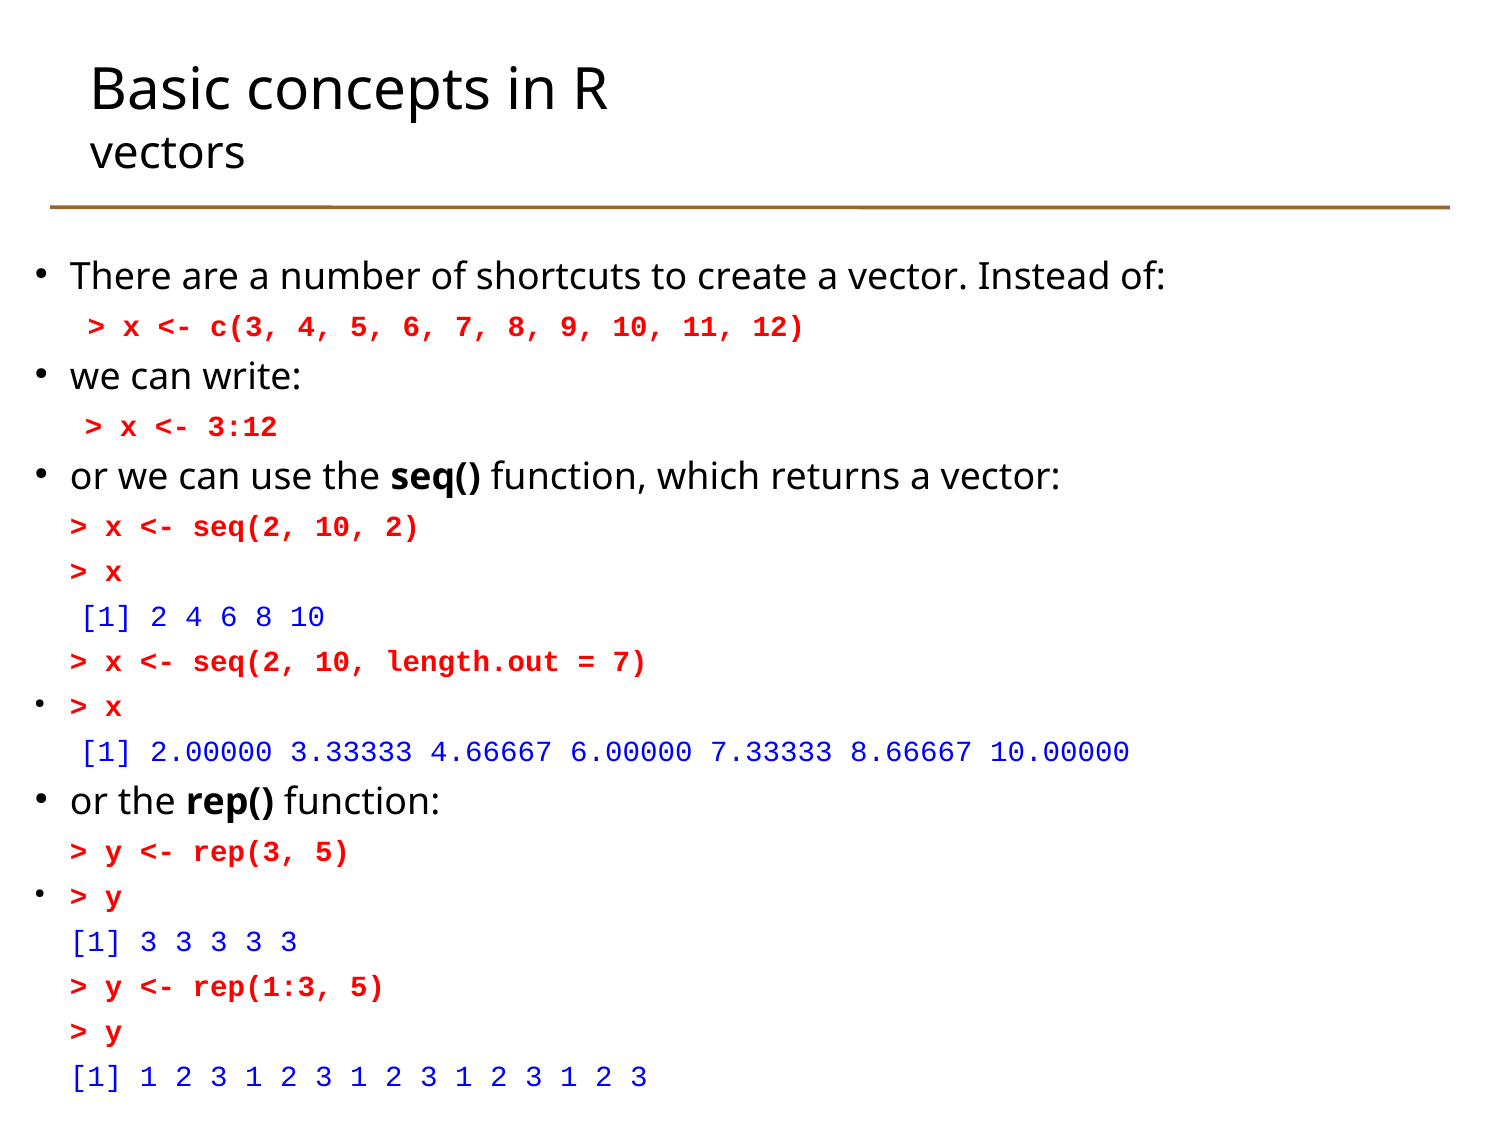

# Basic concepts in R vectors
There are a number of shortcuts to create a vector. Instead of:
 > x <- c(3, 4, 5, 6, 7, 8, 9, 10, 11, 12)
we can write:
 > x <- 3:12
or we can use the seq() function, which returns a vector:
> x <- seq(2, 10, 2)
> x
 [1] 2 4 6 8 10
> x <- seq(2, 10, length.out = 7)
> x
 [1] 2.00000 3.33333 4.66667 6.00000 7.33333 8.66667 10.00000
or the rep() function:
> y <- rep(3, 5)
> y
[1] 3 3 3 3 3
> y <- rep(1:3, 5)
> y
[1] 1 2 3 1 2 3 1 2 3 1 2 3 1 2 3